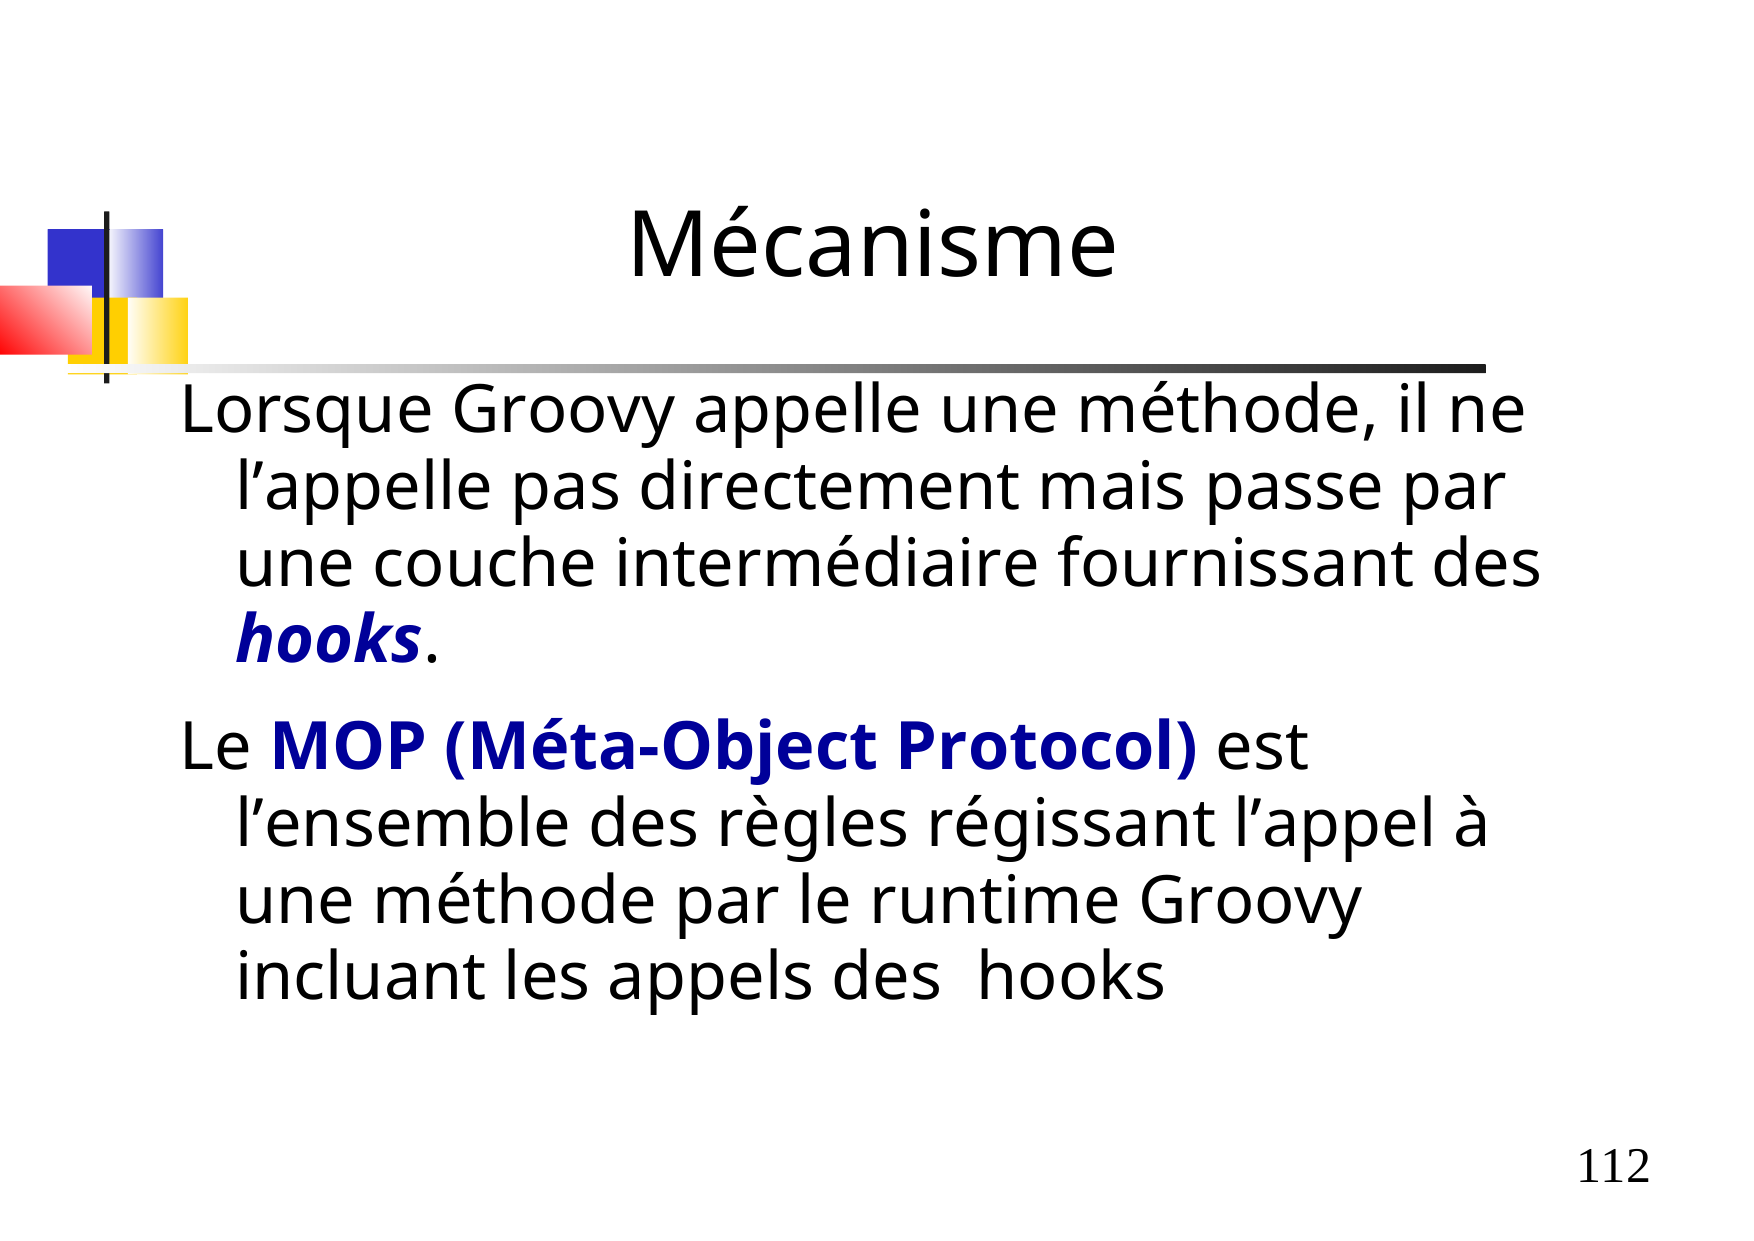

# Mécanisme
Lorsque Groovy appelle une méthode, il ne l’appelle pas directement mais passe par une couche intermédiaire fournissant des hooks.
Le MOP (Méta-Object Protocol) est l’ensemble des règles régissant l’appel à une méthode par le runtime Groovy incluant les appels des hooks